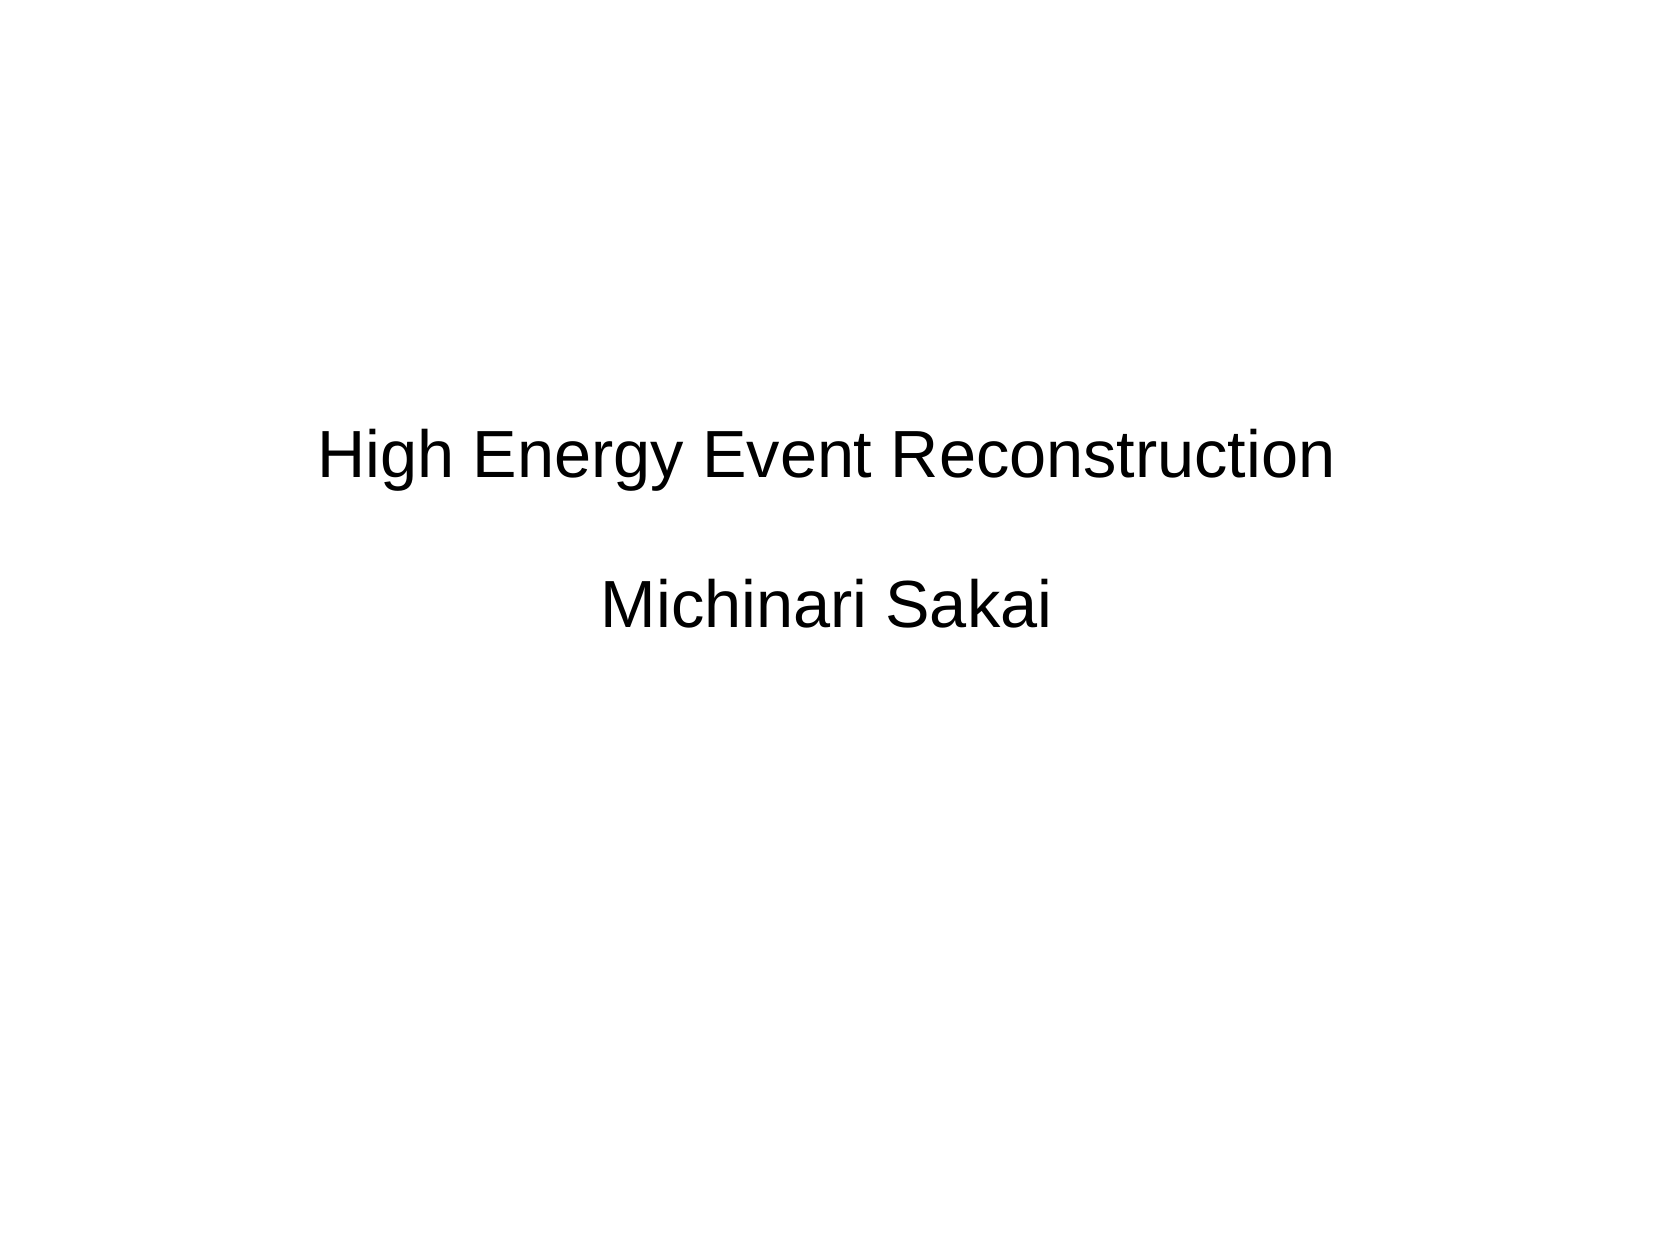

# High Energy Event Reconstruction
Michinari Sakai